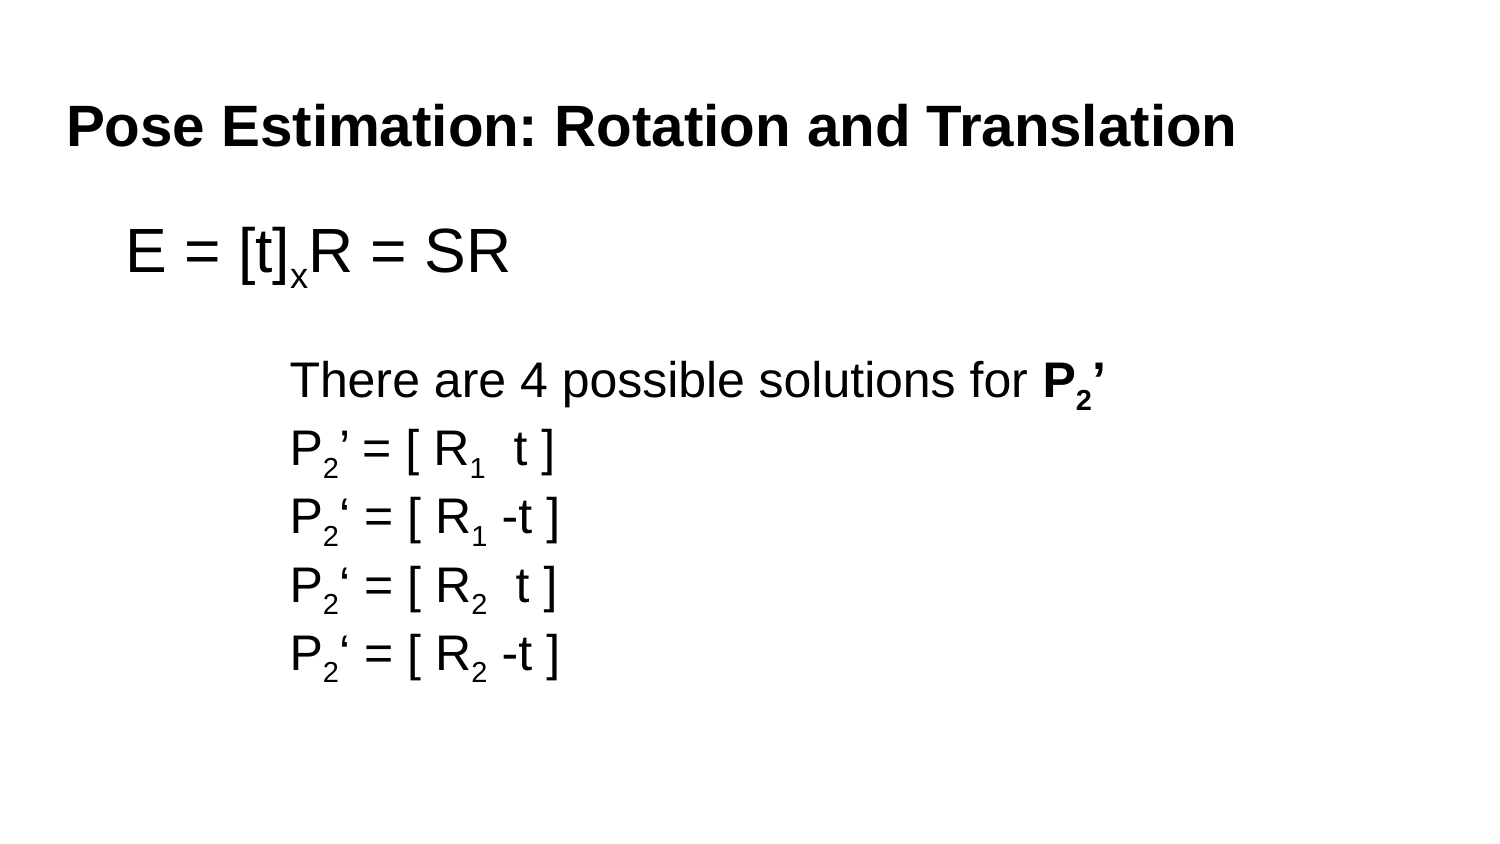

# Pose Estimation: Rotation and Translation
E = [t]xR = SR
There are 4 possible solutions for P2’
P2’ = [ R1 t ]
P2‘ = [ R1 -t ]
P2‘ = [ R2 t ]
P2‘ = [ R2 -t ]